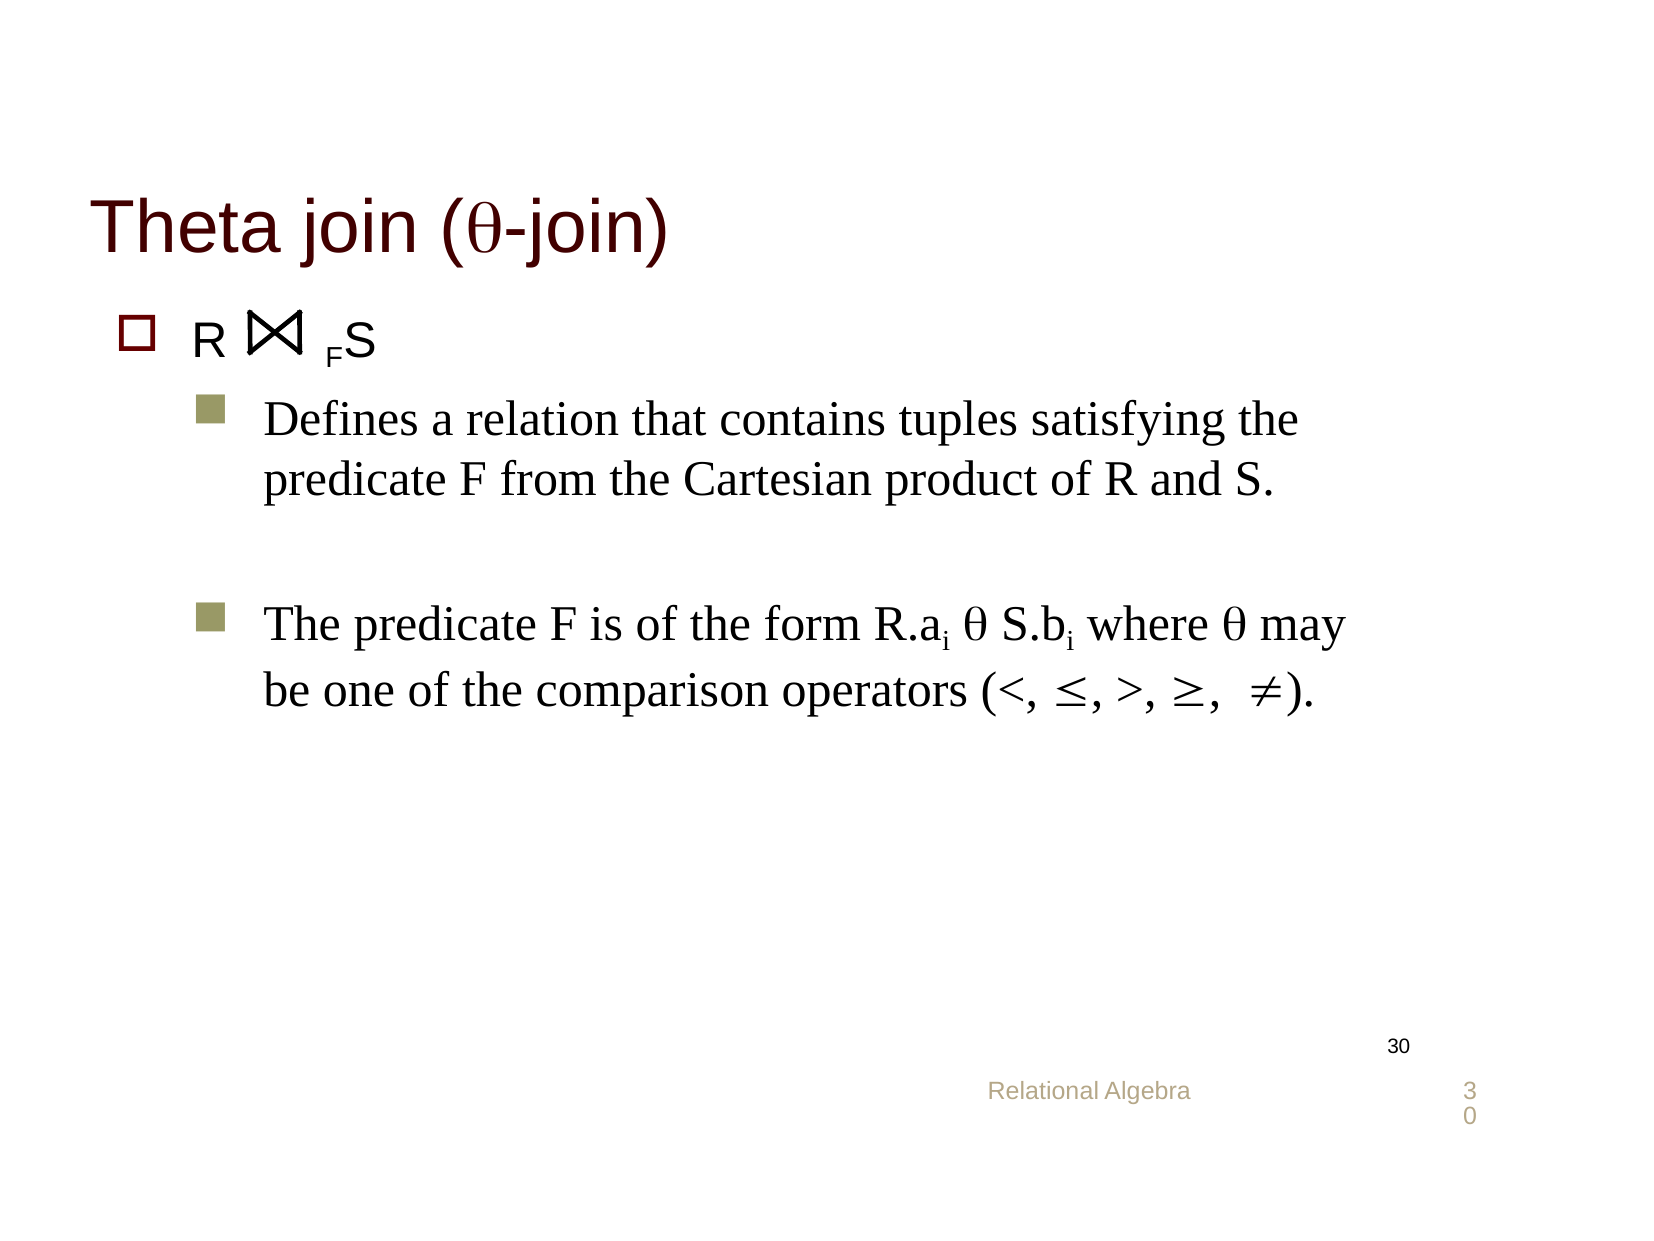

Theta join (-join)‏
R FS
Defines a relation that contains tuples satisfying the predicate F from the Cartesian product of R and S.
The predicate F is of the form R.ai  S.bi where  may be one of the comparison operators (<, , >, , ).
Relational Algebra